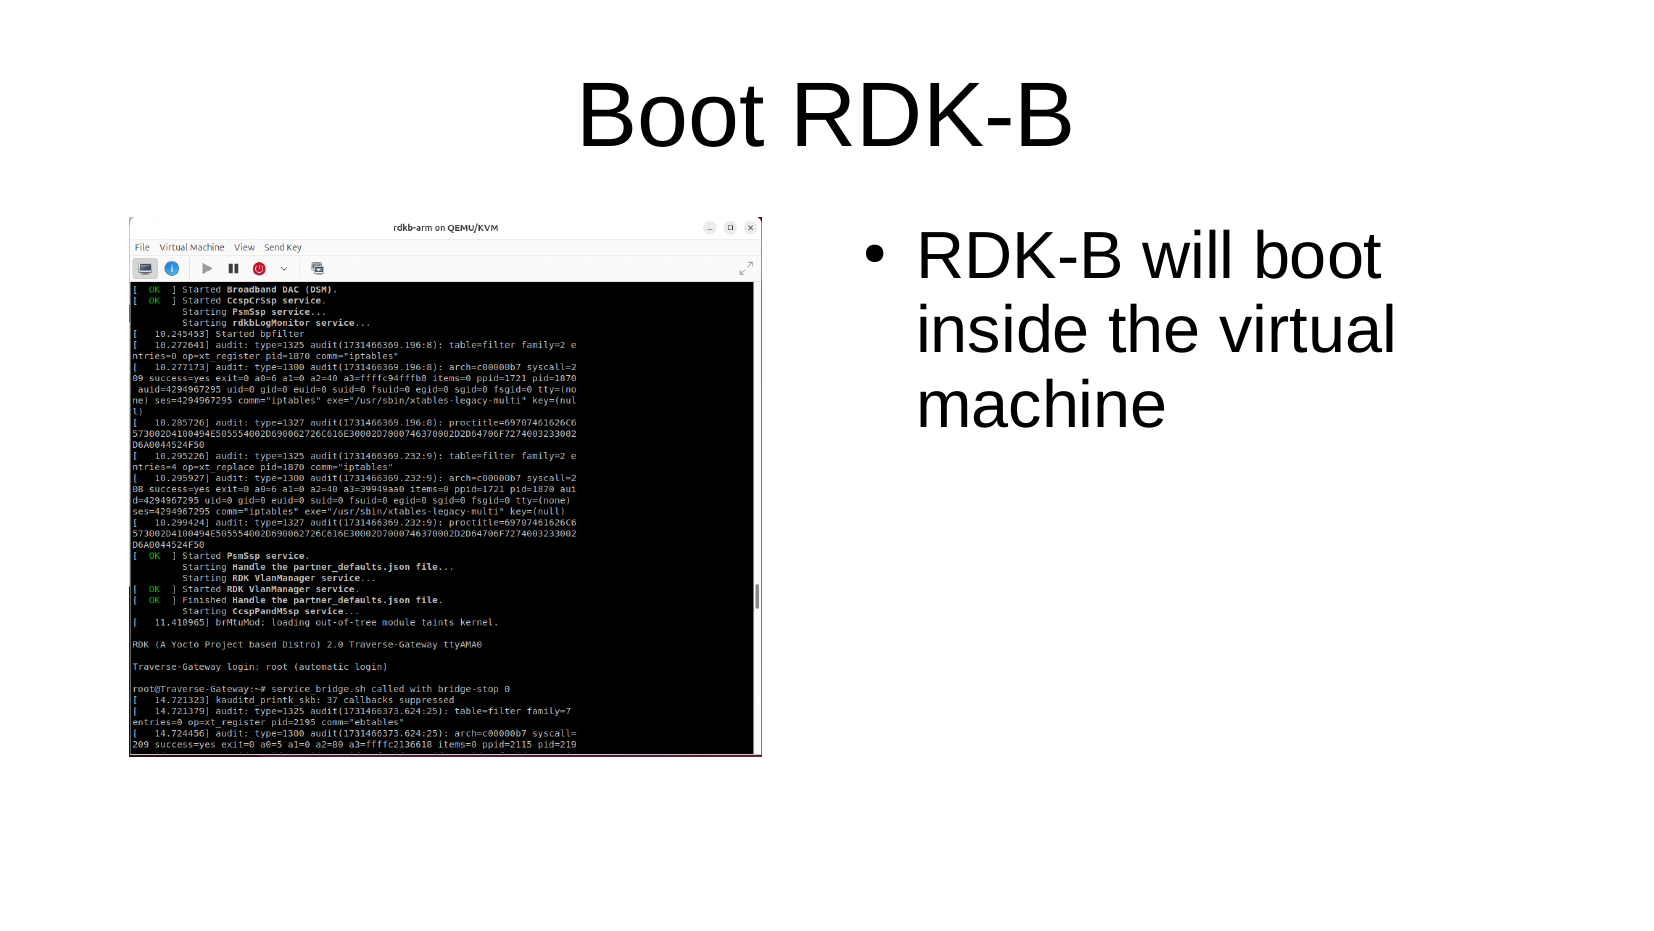

# Boot RDK-B
RDK-B will boot inside the virtual machine